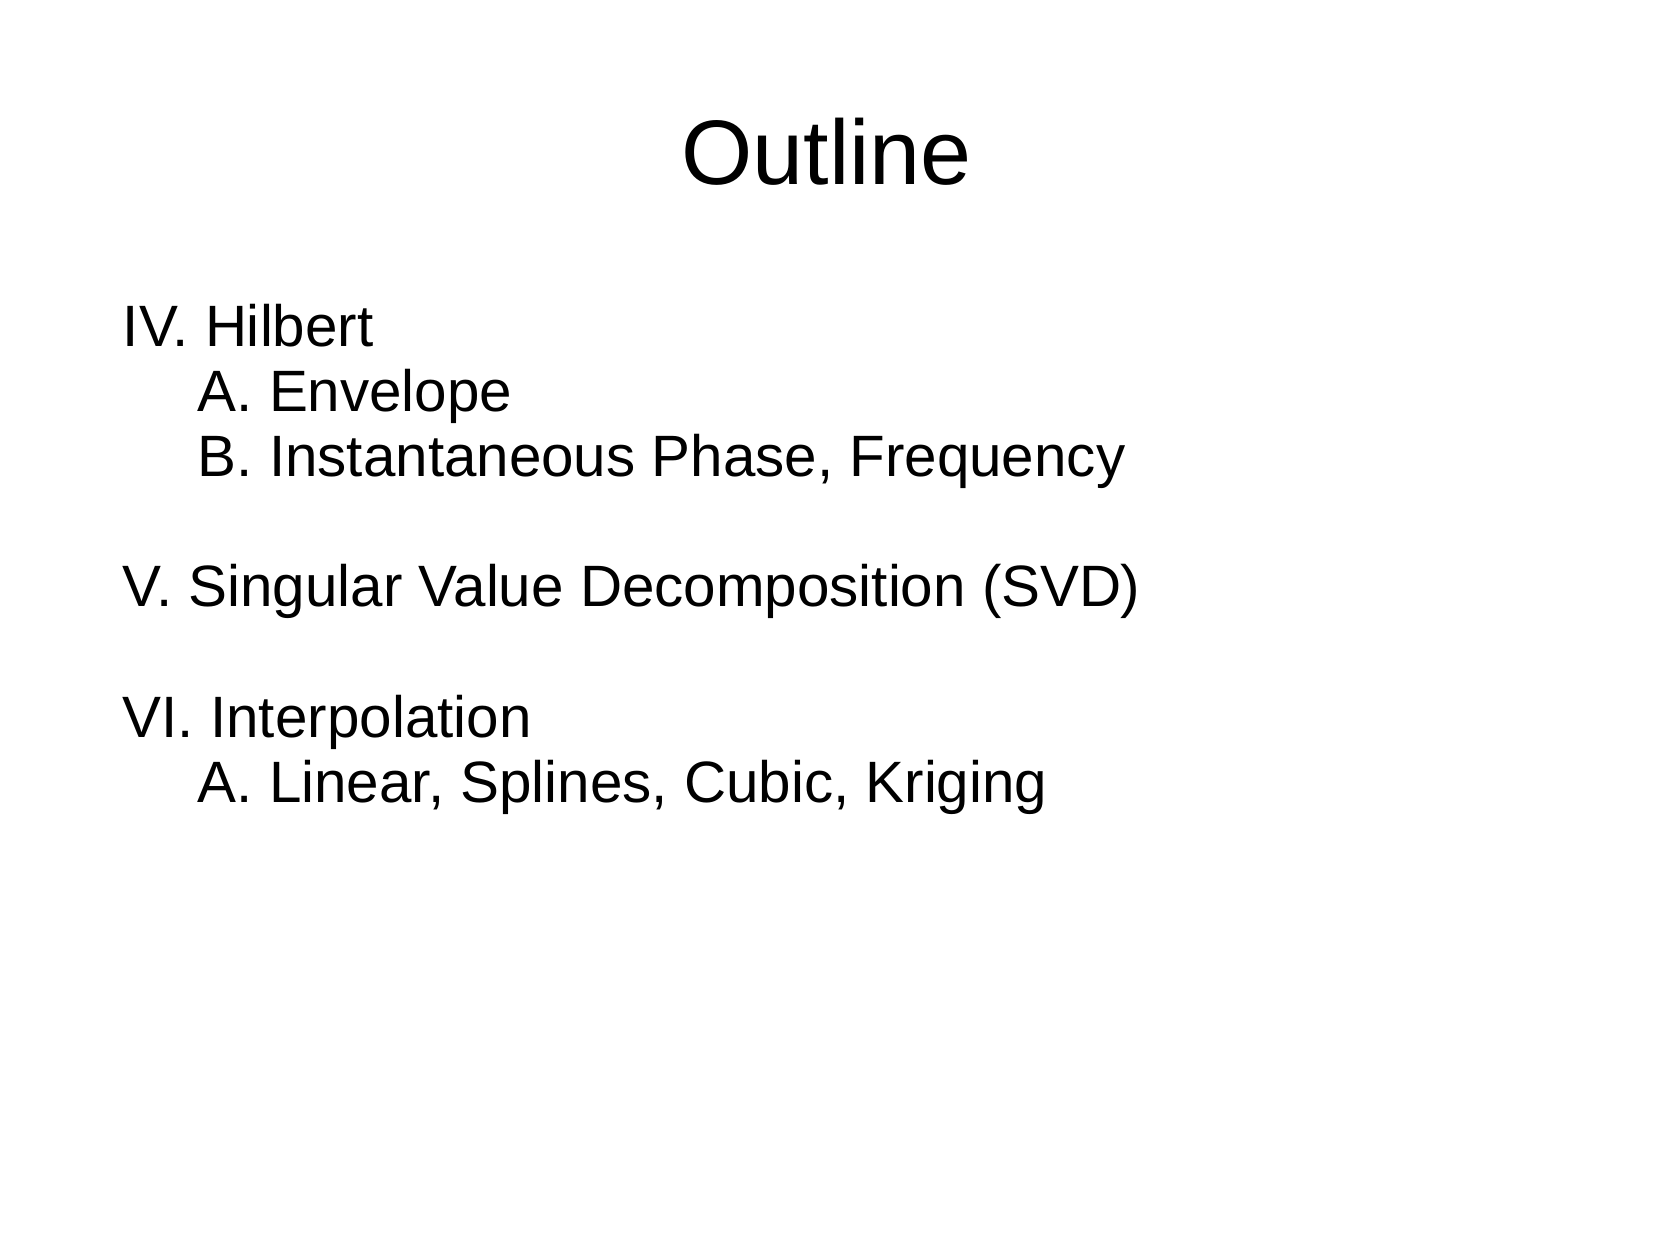

# Outline
IV. Hilbert
	A. Envelope
	B. Instantaneous Phase, Frequency
V. Singular Value Decomposition (SVD)
VI. Interpolation
	A. Linear, Splines, Cubic, Kriging